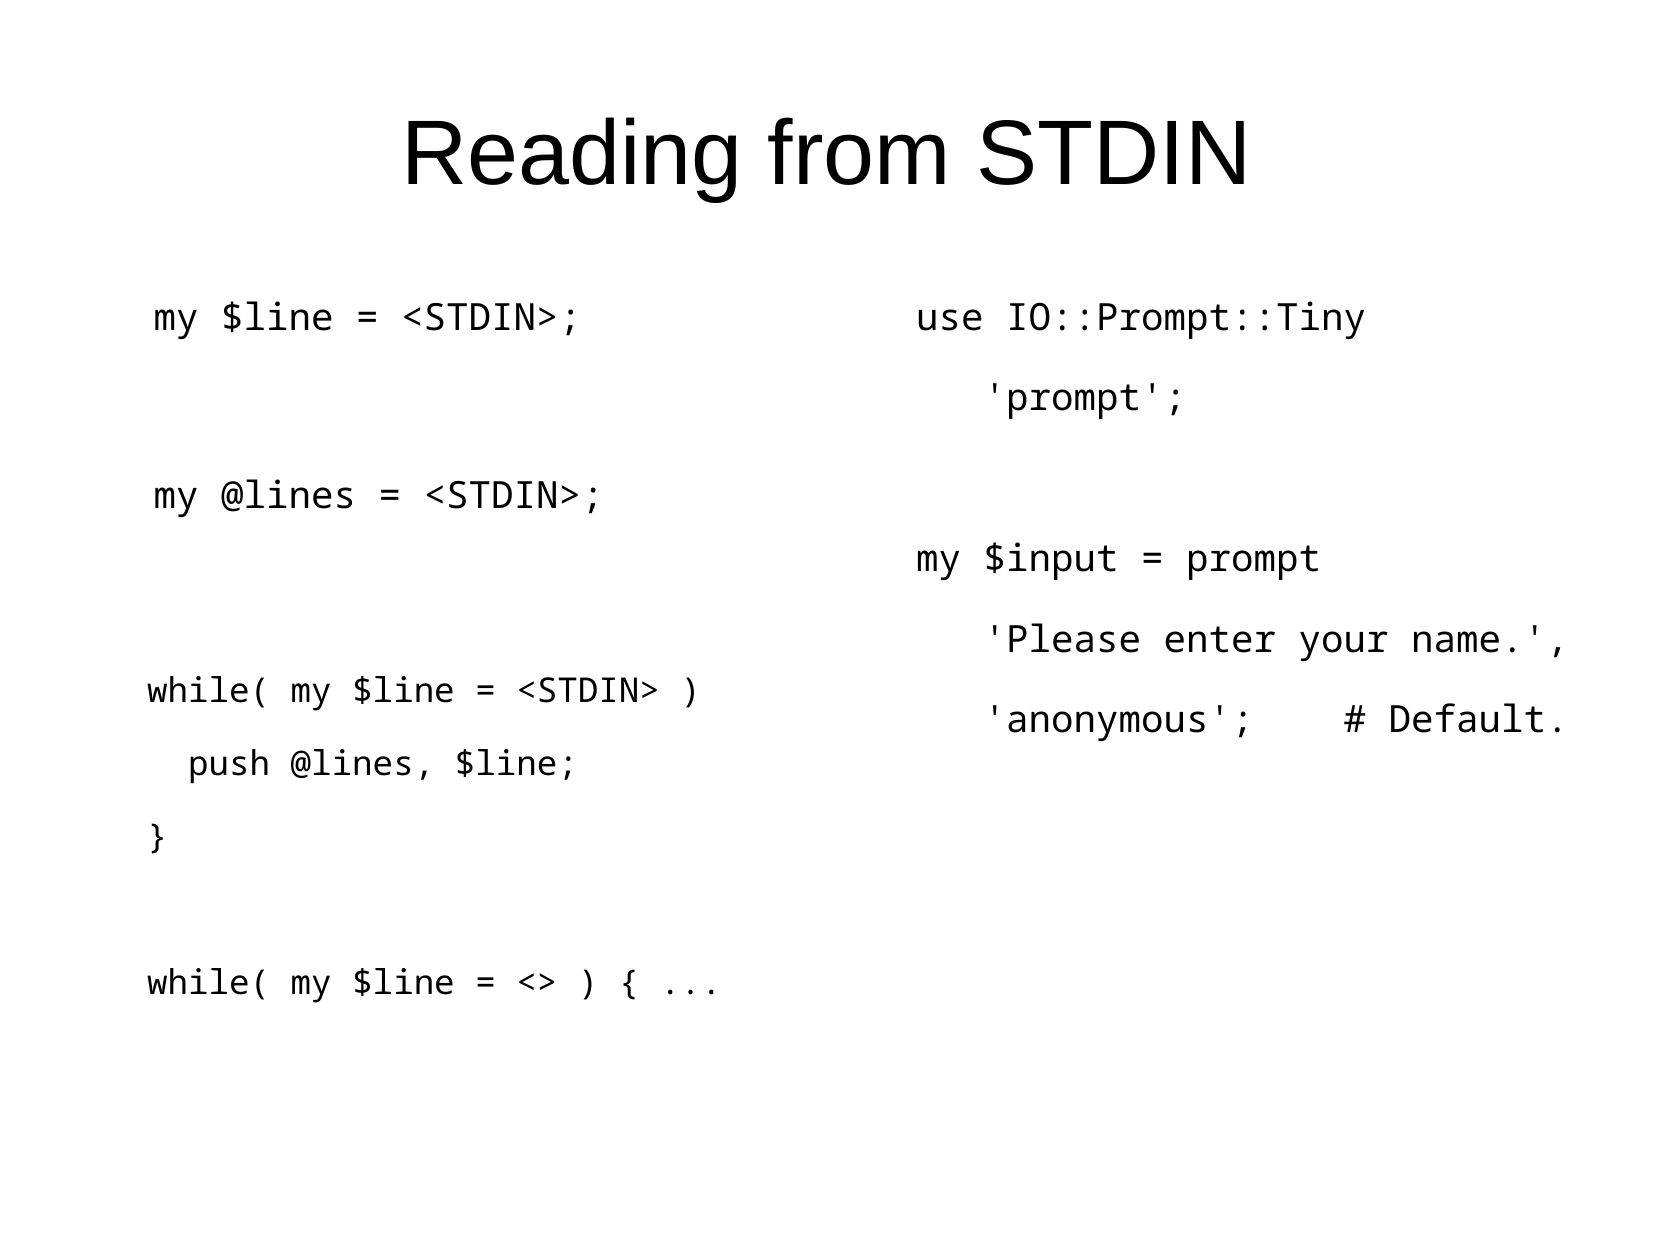

# Reading from STDIN
my $line = <STDIN>;
my @lines = <STDIN>;
use IO::Prompt::Tiny
 'prompt';
my $input = prompt
 'Please enter your name.',
 'anonymous'; # Default.
while( my $line = <STDIN> )
 push @lines, $line;
}
while( my $line = <> ) { ...